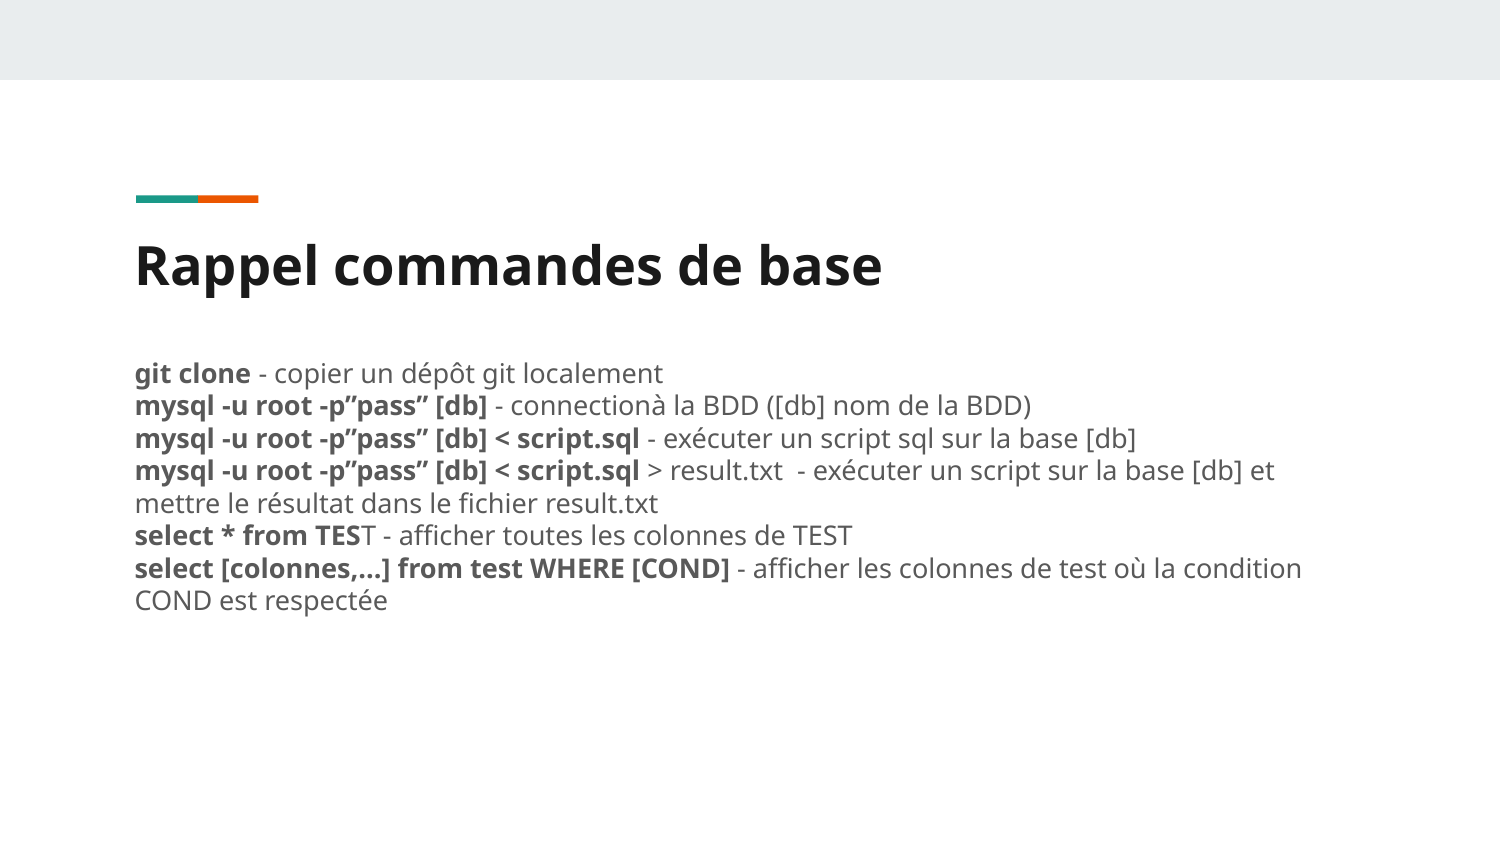

# Rappel commandes de base
git clone - copier un dépôt git localement
mysql -u root -p”pass” [db] - connectionà la BDD ([db] nom de la BDD)
mysql -u root -p”pass” [db] < script.sql - exécuter un script sql sur la base [db]
mysql -u root -p”pass” [db] < script.sql > result.txt - exécuter un script sur la base [db] et mettre le résultat dans le fichier result.txt
select * from TEST - afficher toutes les colonnes de TEST
select [colonnes,...] from test WHERE [COND] - afficher les colonnes de test où la condition COND est respectée